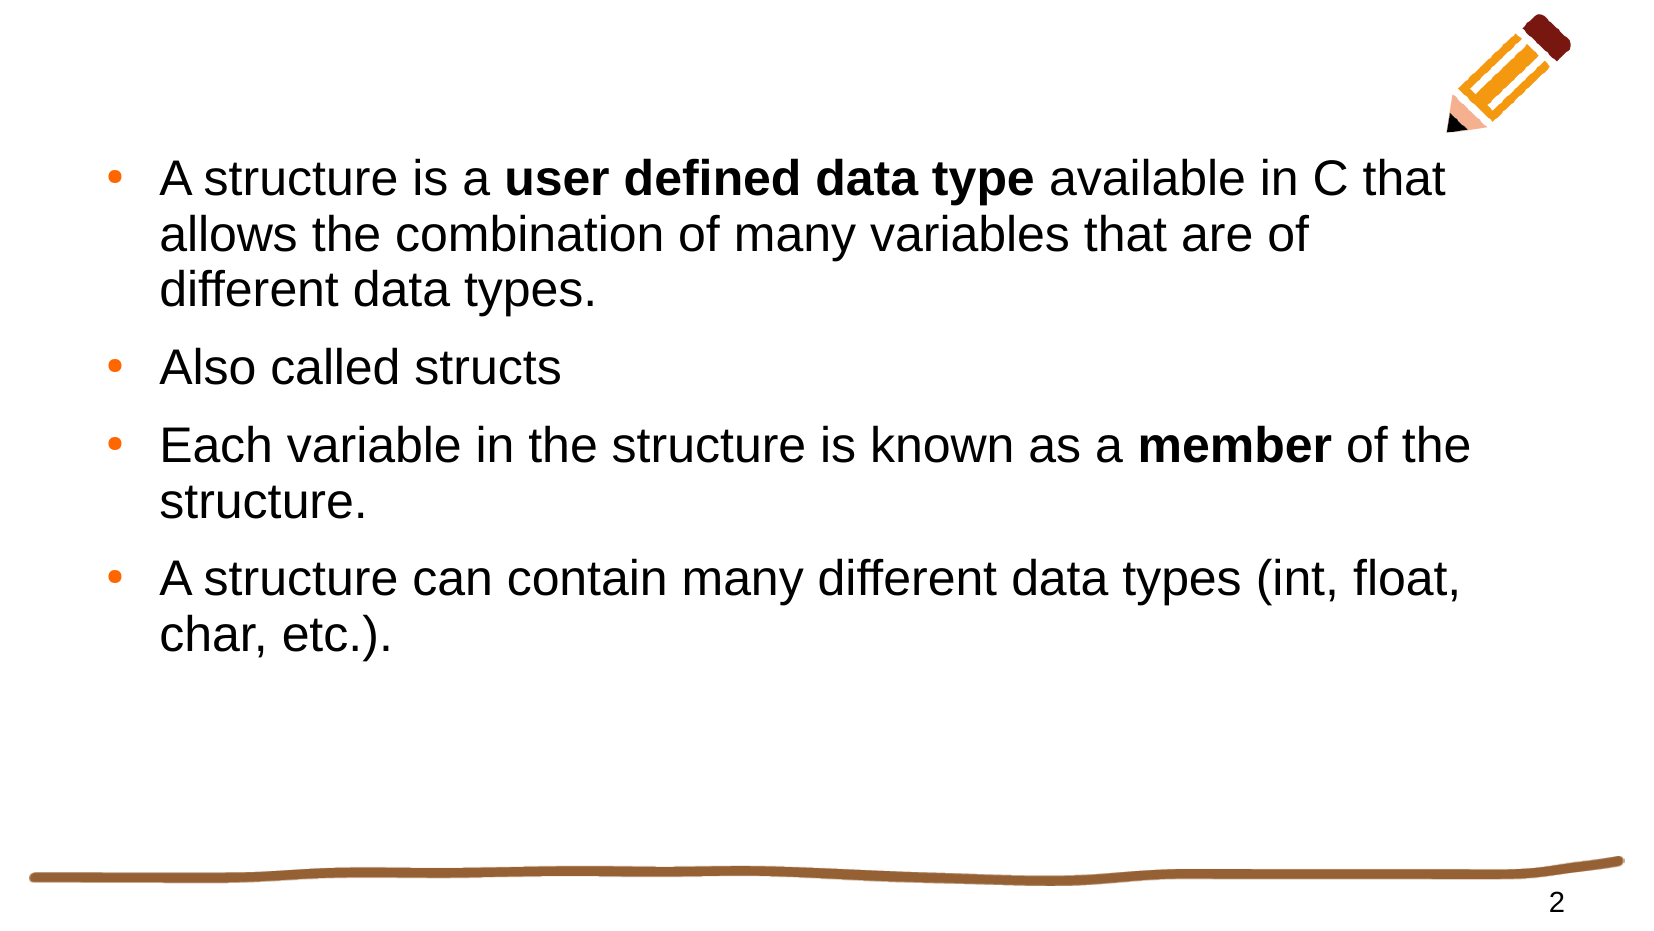

# A structure is a user defined data type available in C that allows the combination of many variables that are of different data types.
Also called structs
Each variable in the structure is known as a member of the structure.
A structure can contain many different data types (int, float, char, etc.).
2